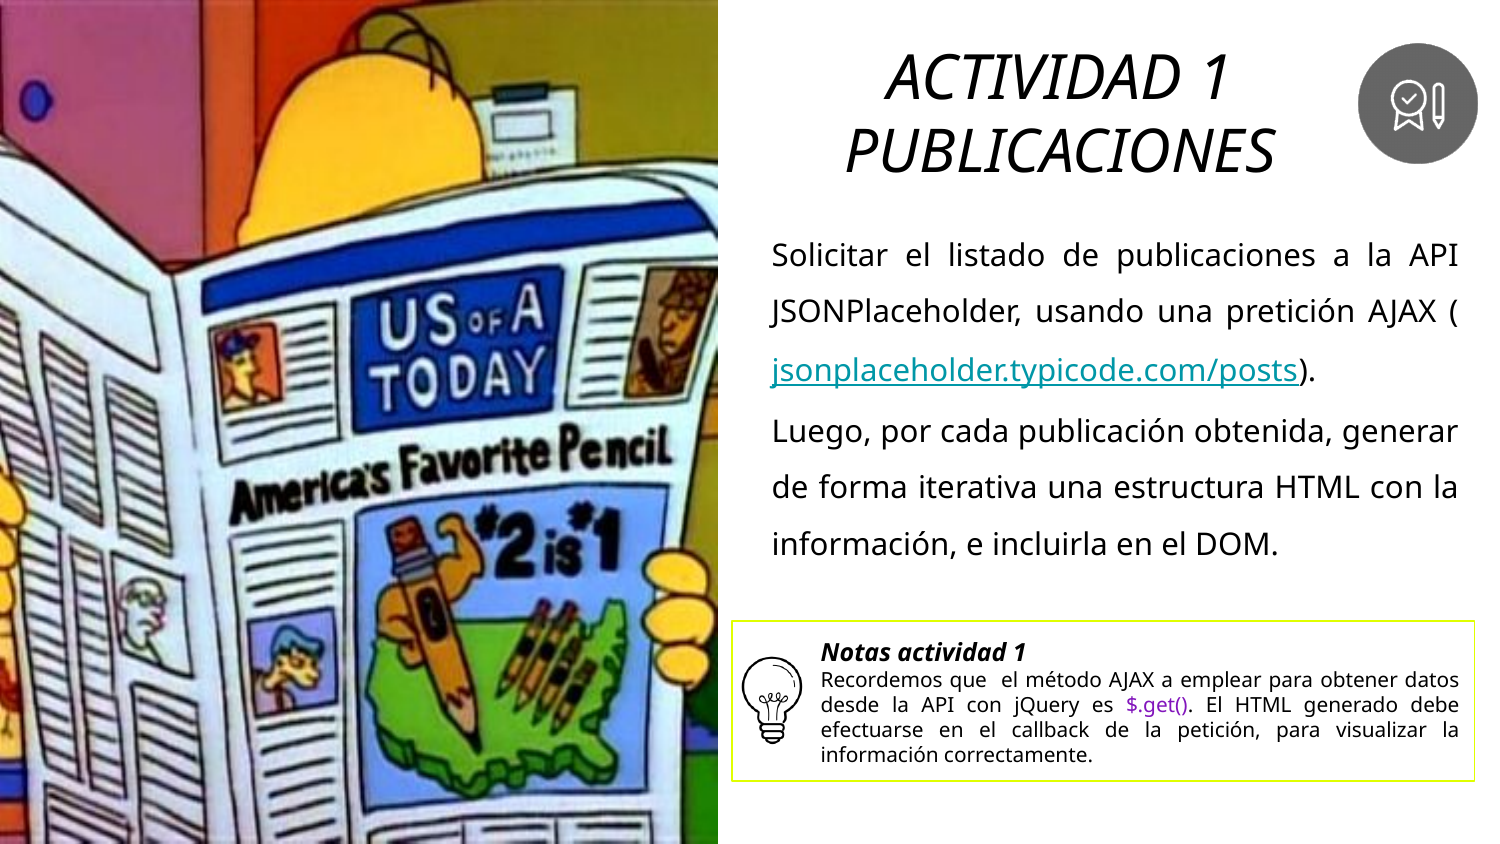

ACTIVIDAD 1
PUBLICACIONES
Solicitar el listado de publicaciones a la API JSONPlaceholder, usando una pretición AJAX (jsonplaceholder.typicode.com/posts).
Luego, por cada publicación obtenida, generar de forma iterativa una estructura HTML con la información, e incluirla en el DOM.
Notas actividad 1
Recordemos que el método AJAX a emplear para obtener datos desde la API con jQuery es $.get(). El HTML generado debe efectuarse en el callback de la petición, para visualizar la información correctamente.